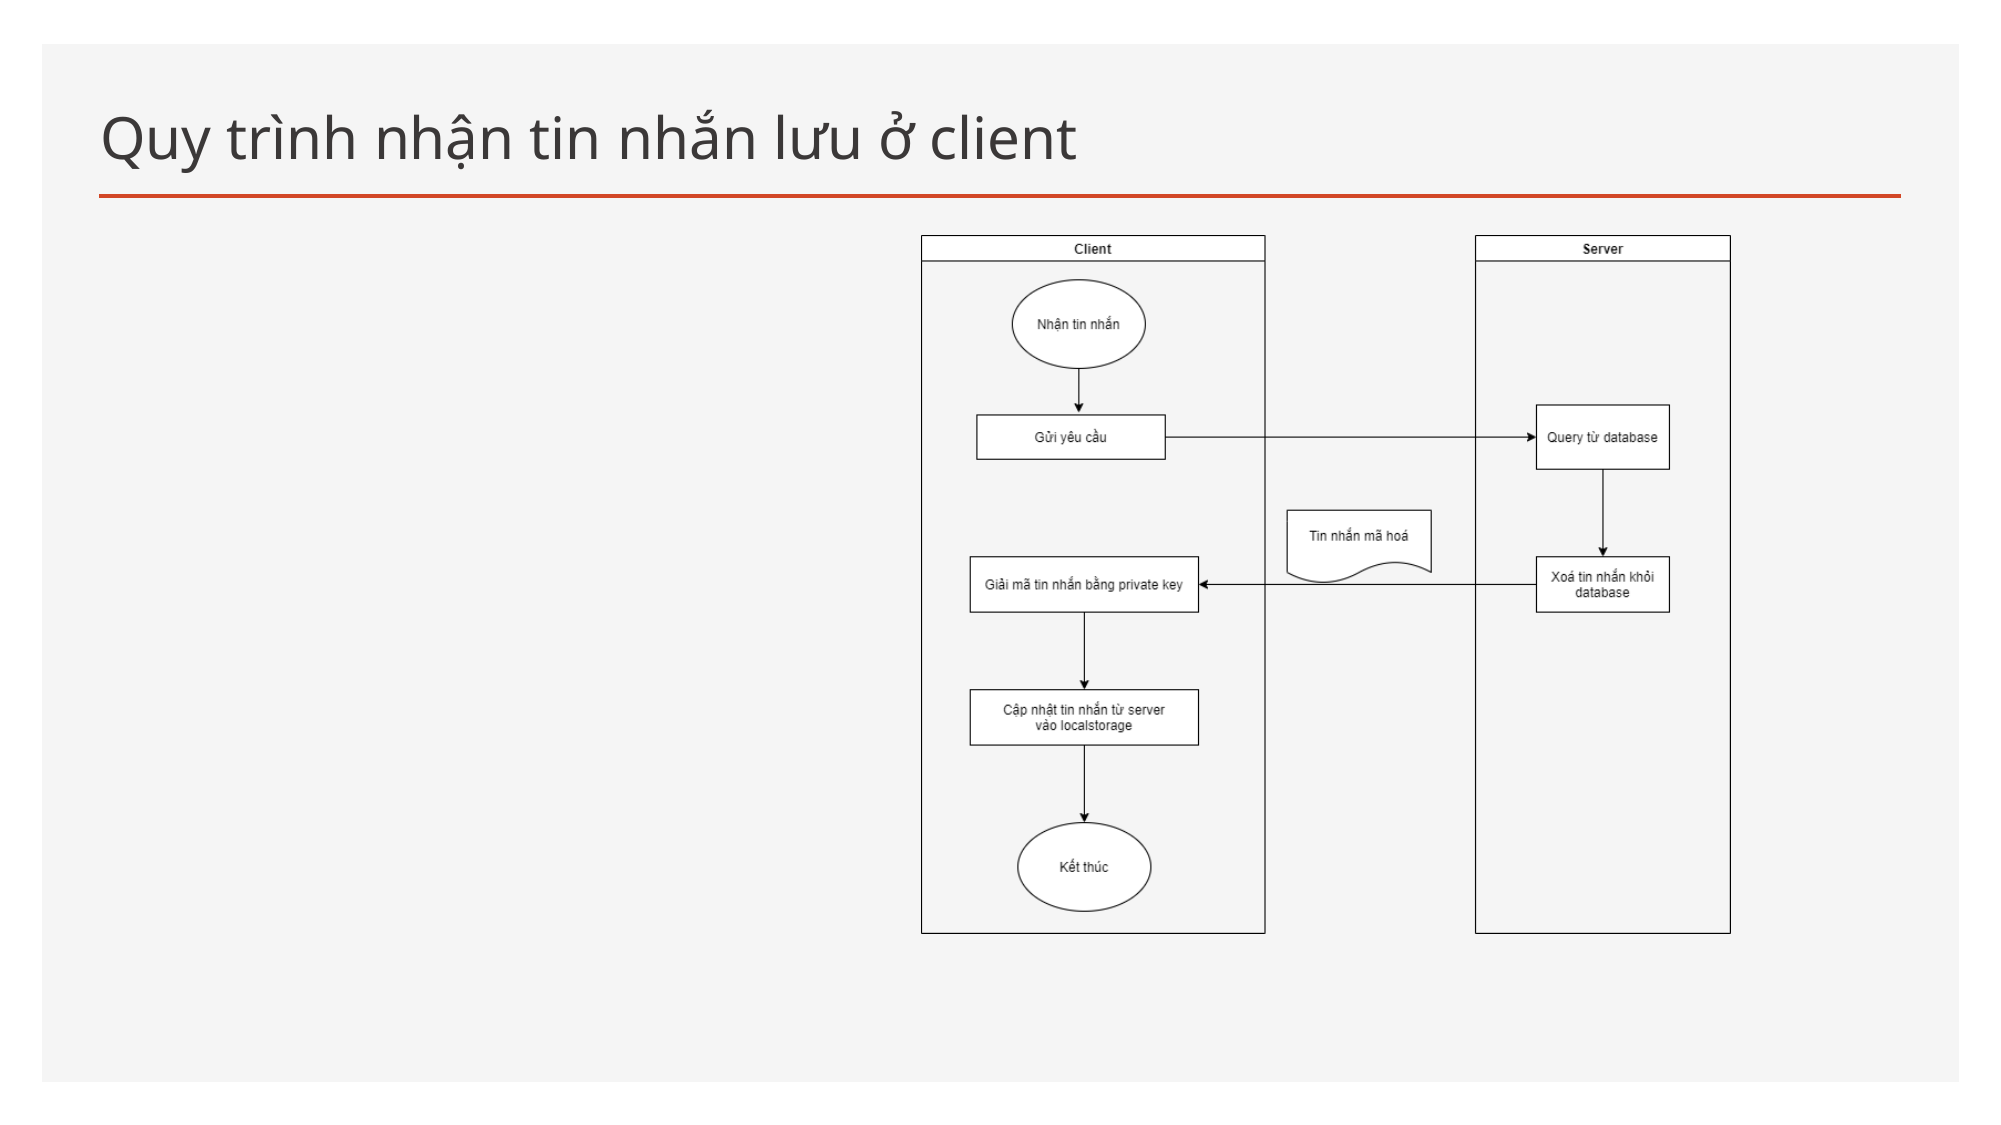

# Quy trình nhận tin nhắn lưu ở client